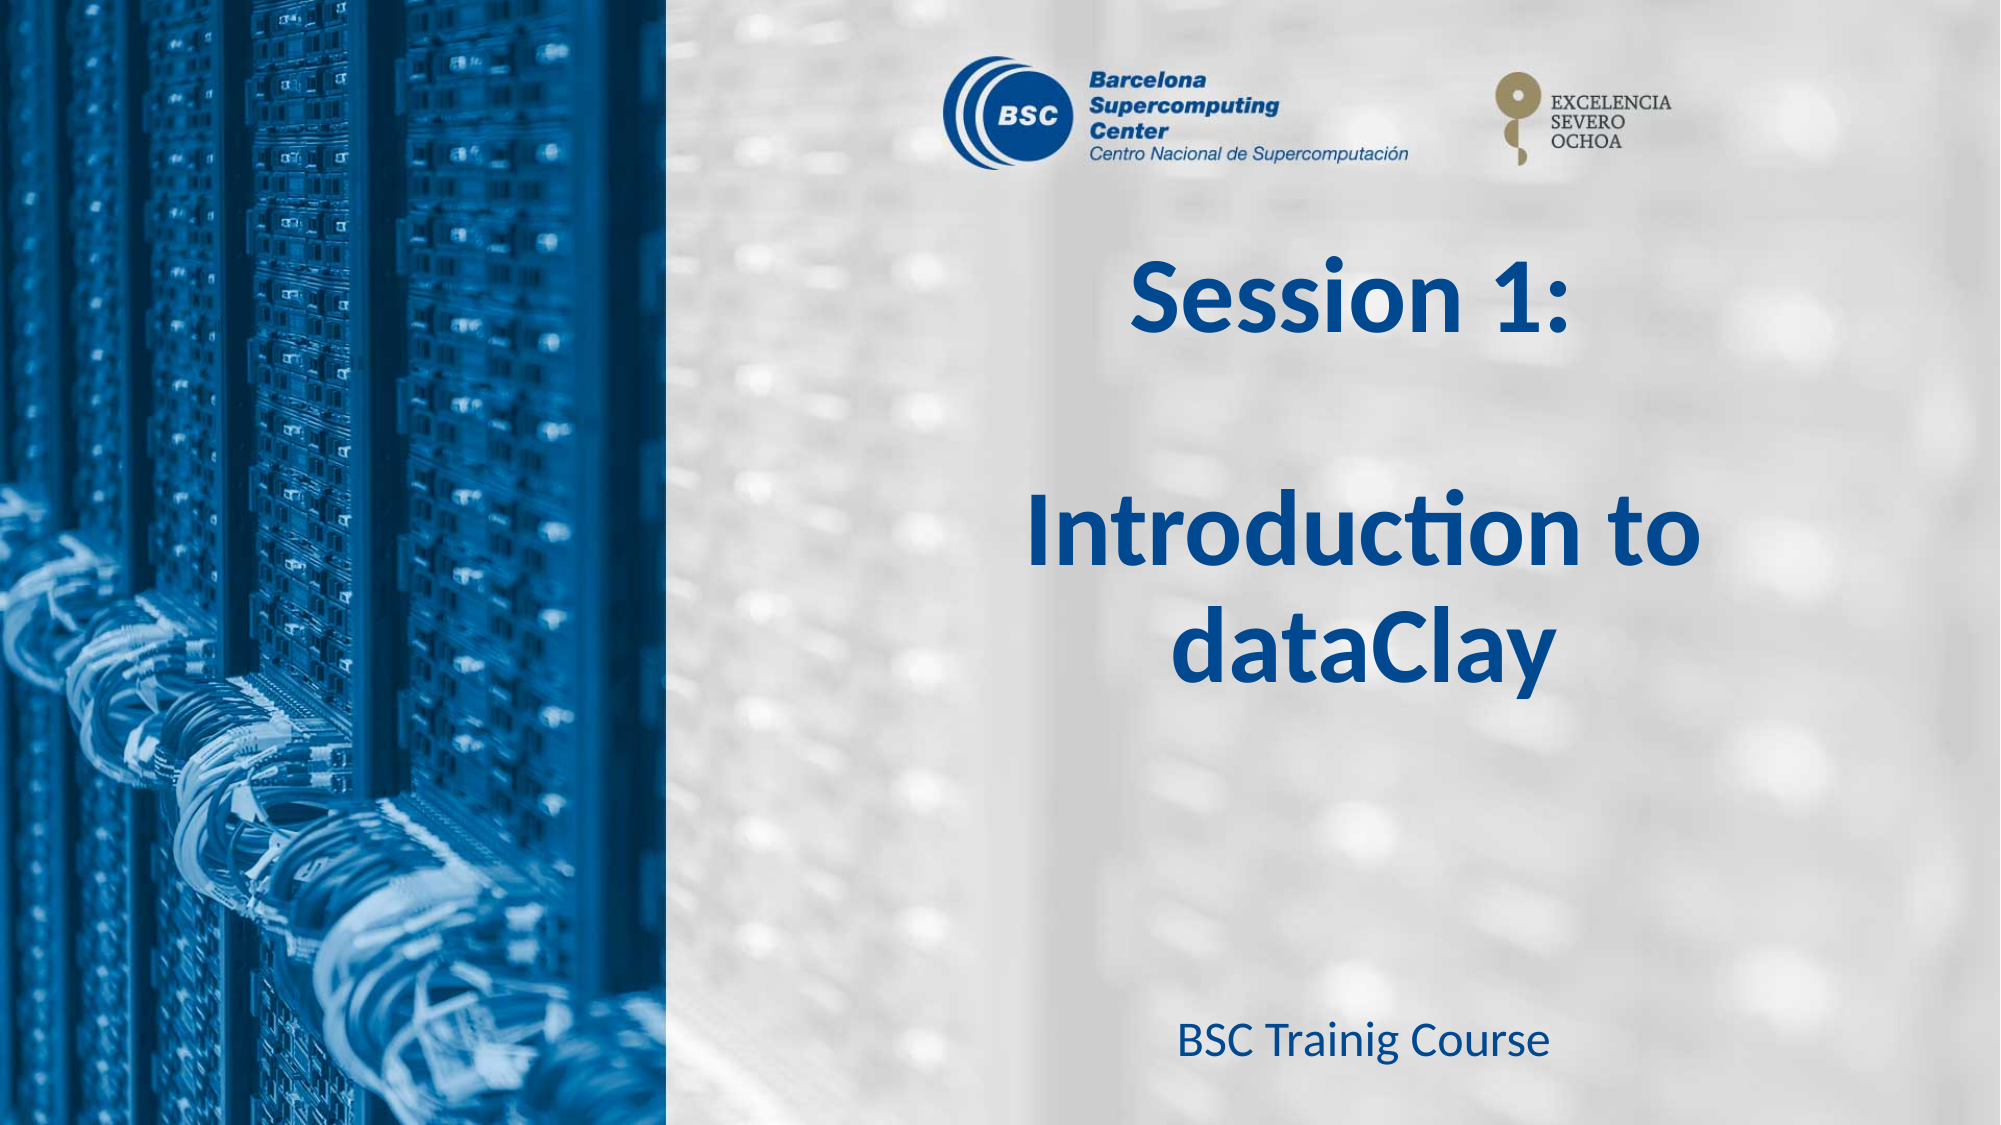

# Session 1: Introduction to dataClay
BSC Trainig Course